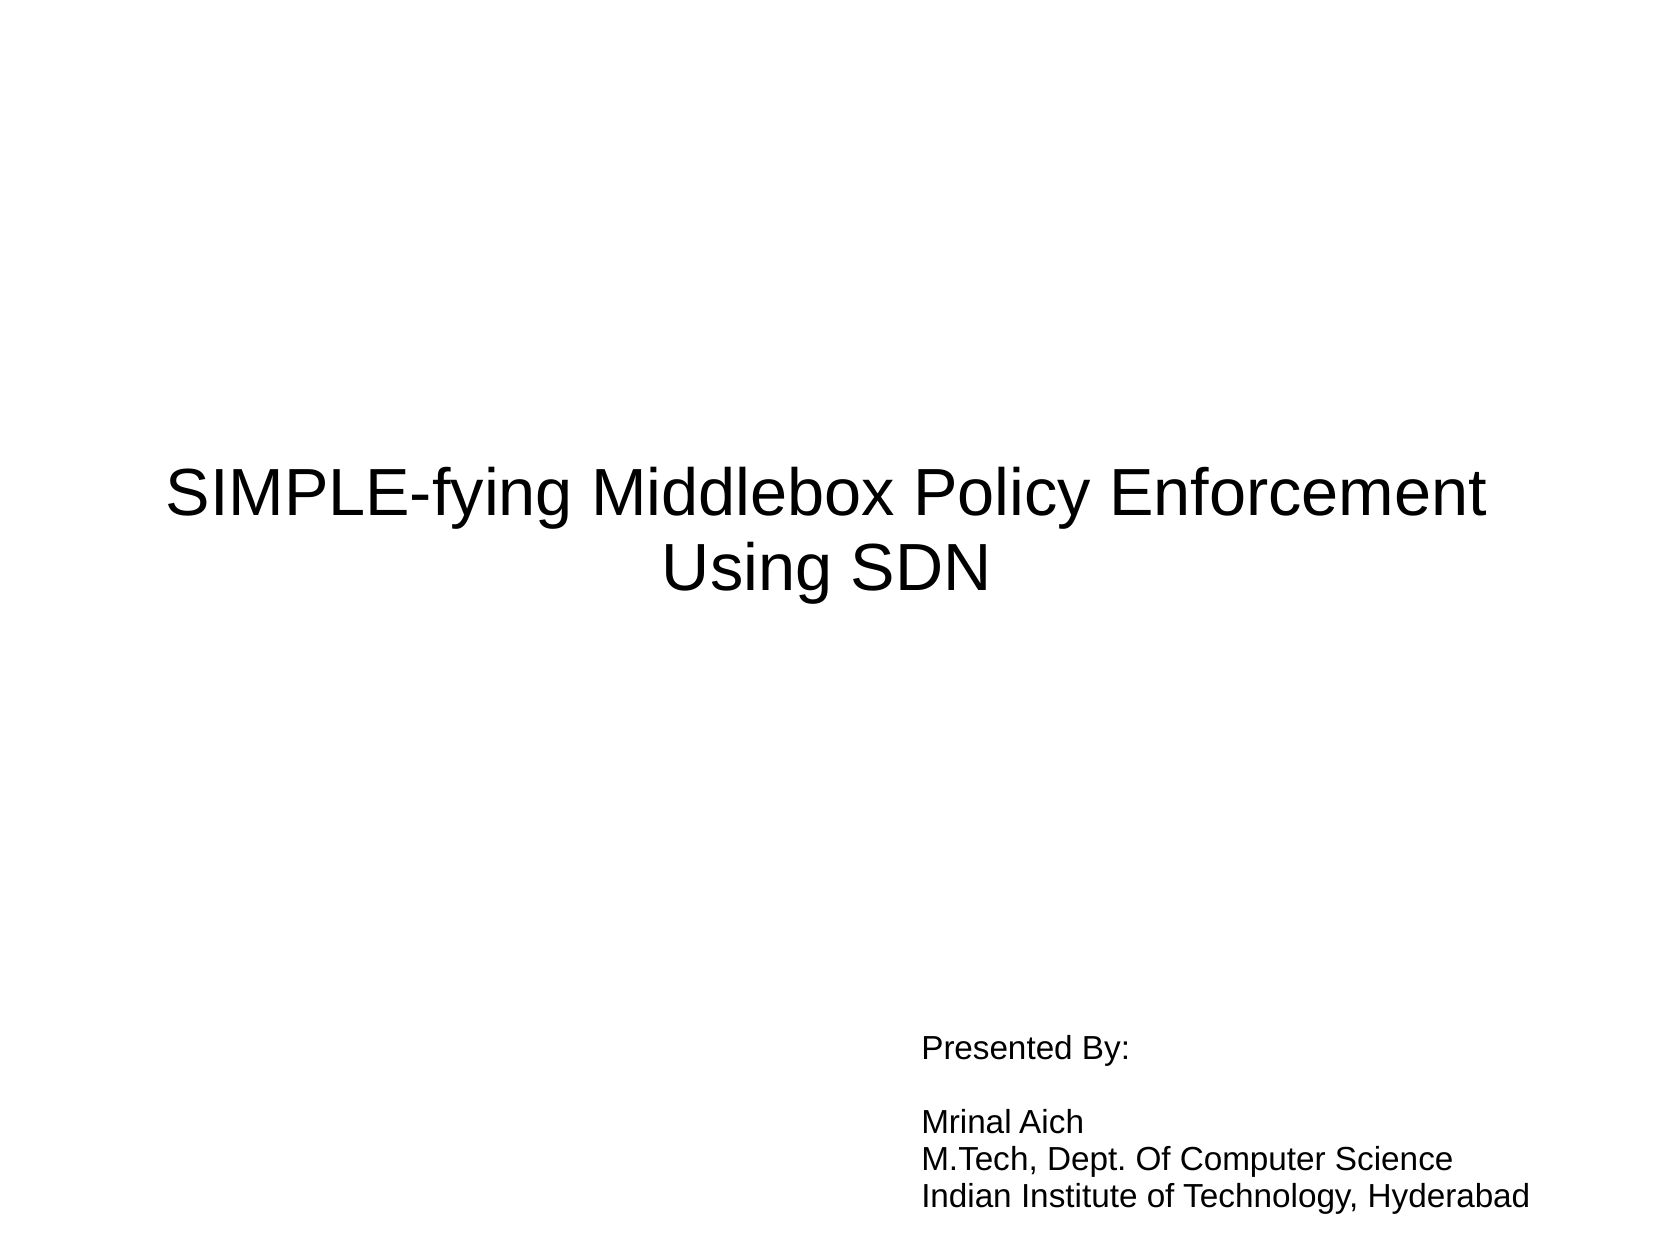

# SIMPLE-fying Middlebox Policy Enforcement Using SDN
Presented By:
Mrinal Aich
M.Tech, Dept. Of Computer Science
Indian Institute of Technology, Hyderabad